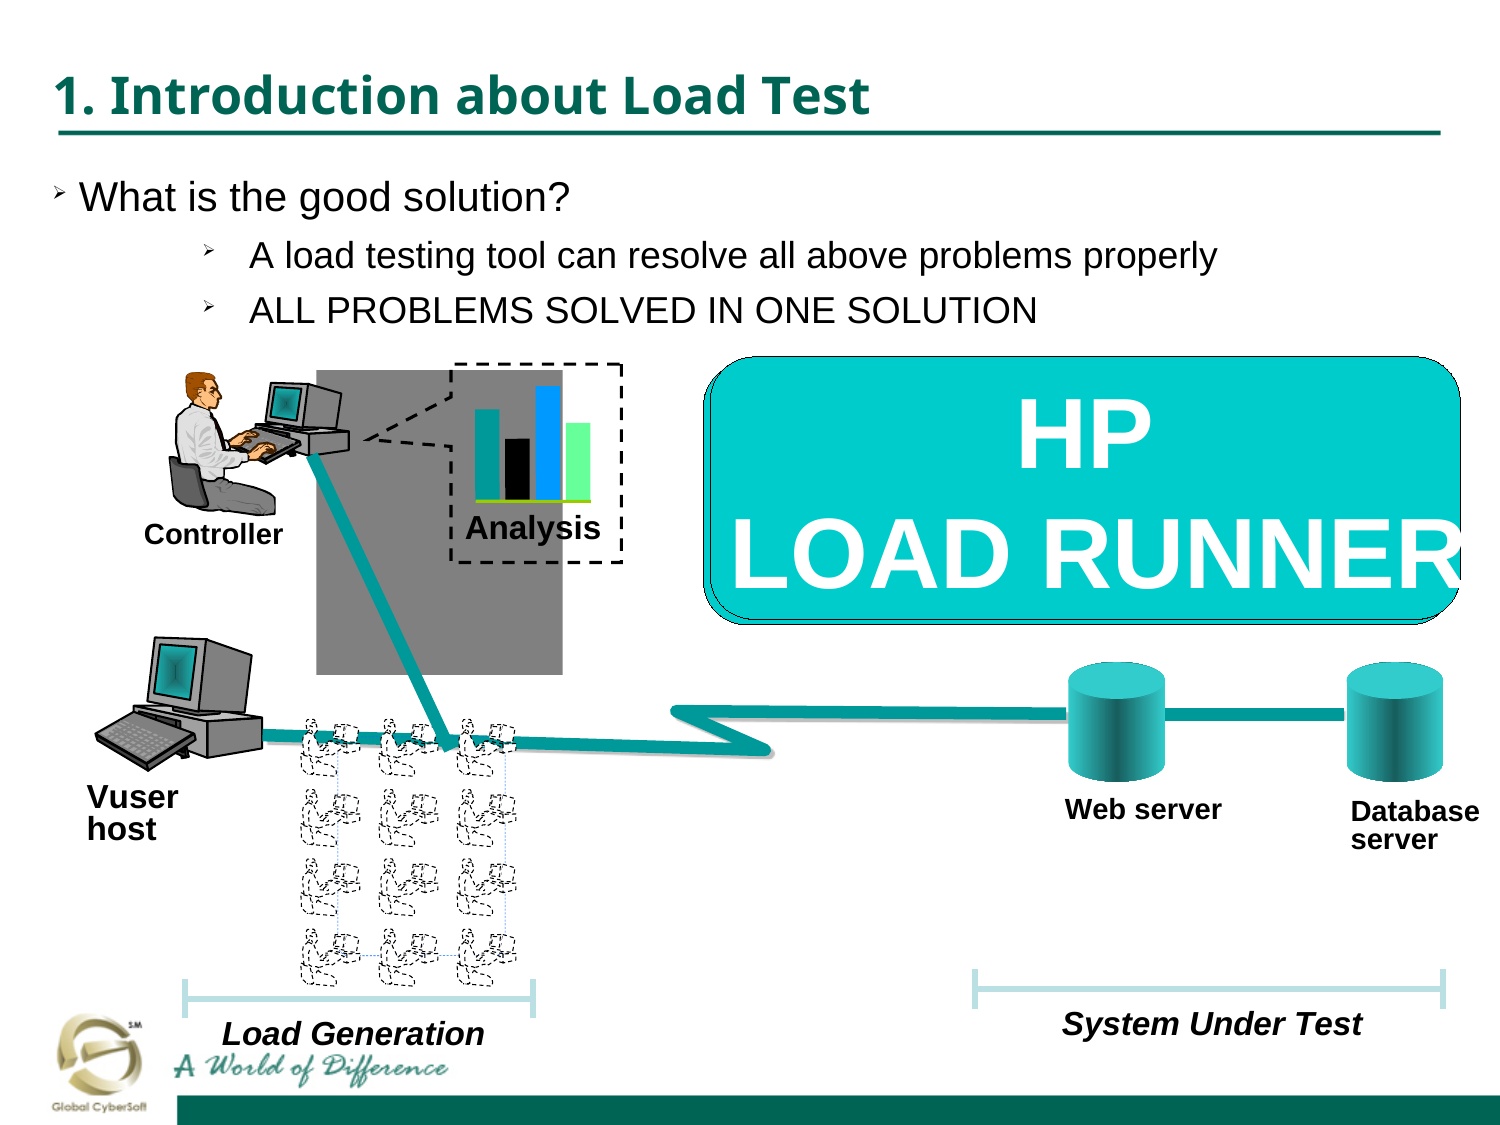

# 1. Introduction about Load Test
 What is the good solution?
A load testing tool can resolve all above problems properly
ALL PROBLEMS SOLVED IN ONE SOLUTION
 A tool is able to simulate multiple of users
 A tool is able to simulate concurrent users
 A tool is able to organize the test throughout a duration
 A tool is able to generate results automatically
 A tool is able to collect results automatically
 A tool is able to summarize results automatically
 A tool is able to generate report fast and correctly
HP
 LOAD RUNNER
Analysis
Controller
Vuser host
Web server
Database server
Load Generation
System Under Test